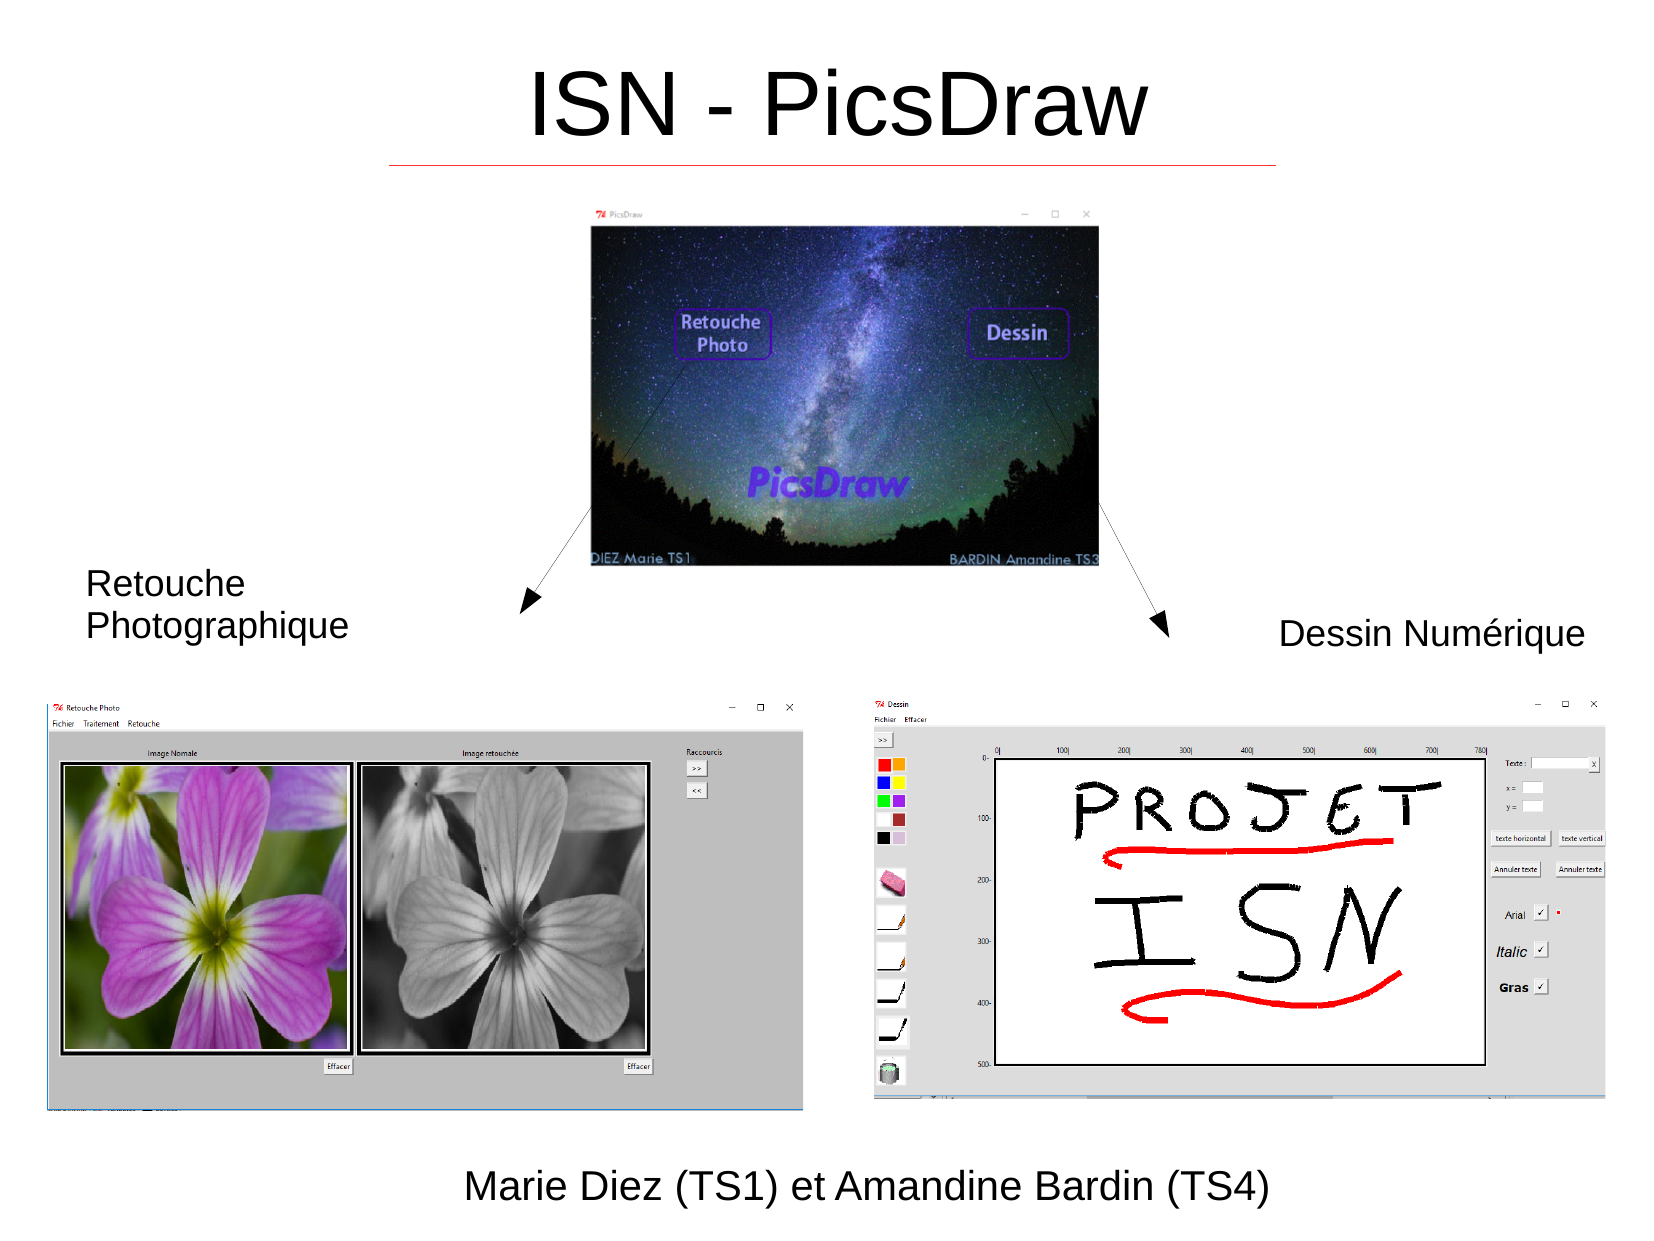

# ISN - PicsDraw
Retouche Photographique
Dessin Numérique
Marie Diez (TS1) et Amandine Bardin (TS4)